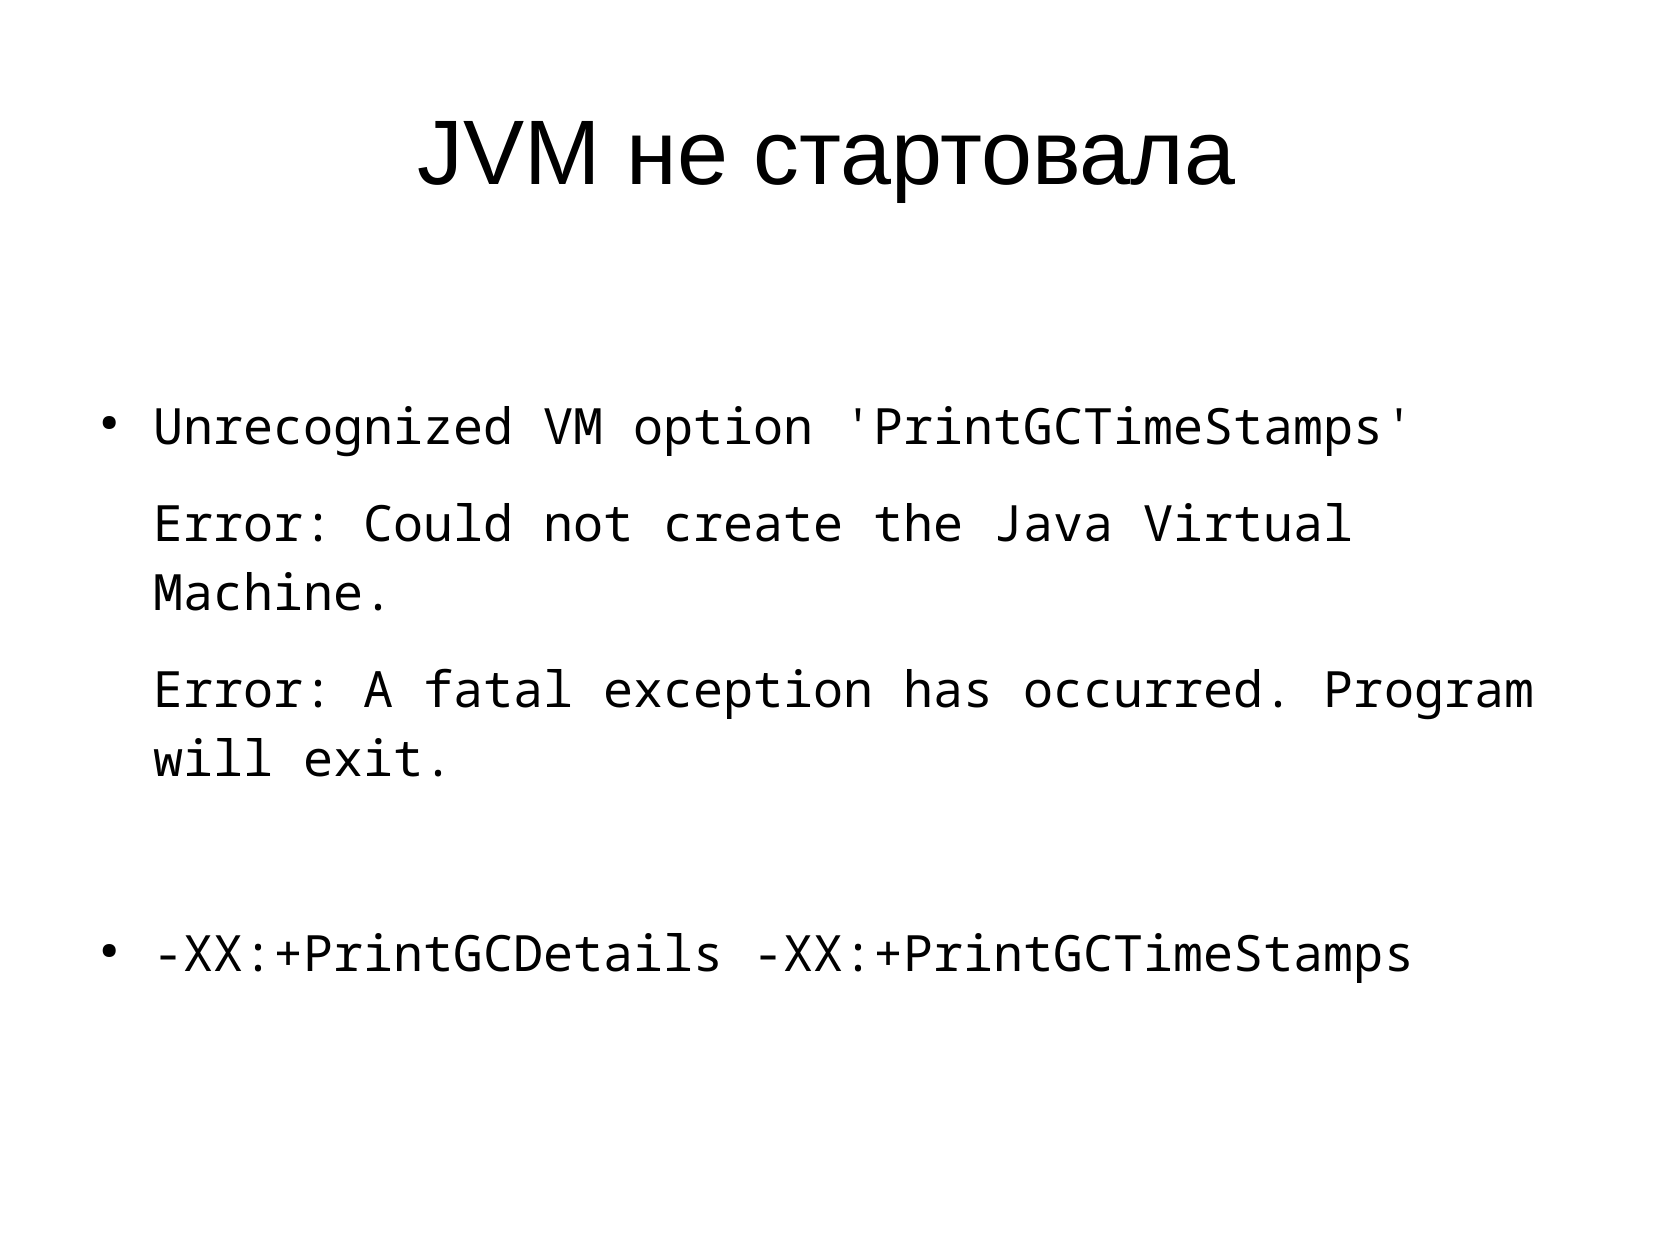

# JVM не стартовала
Unrecognized VM option 'PrintGCTimeStamps'
Error: Could not create the Java Virtual Machine.
Error: A fatal exception has occurred. Program will exit.
-XX:+PrintGCDetails -XX:+PrintGCTimeStamps